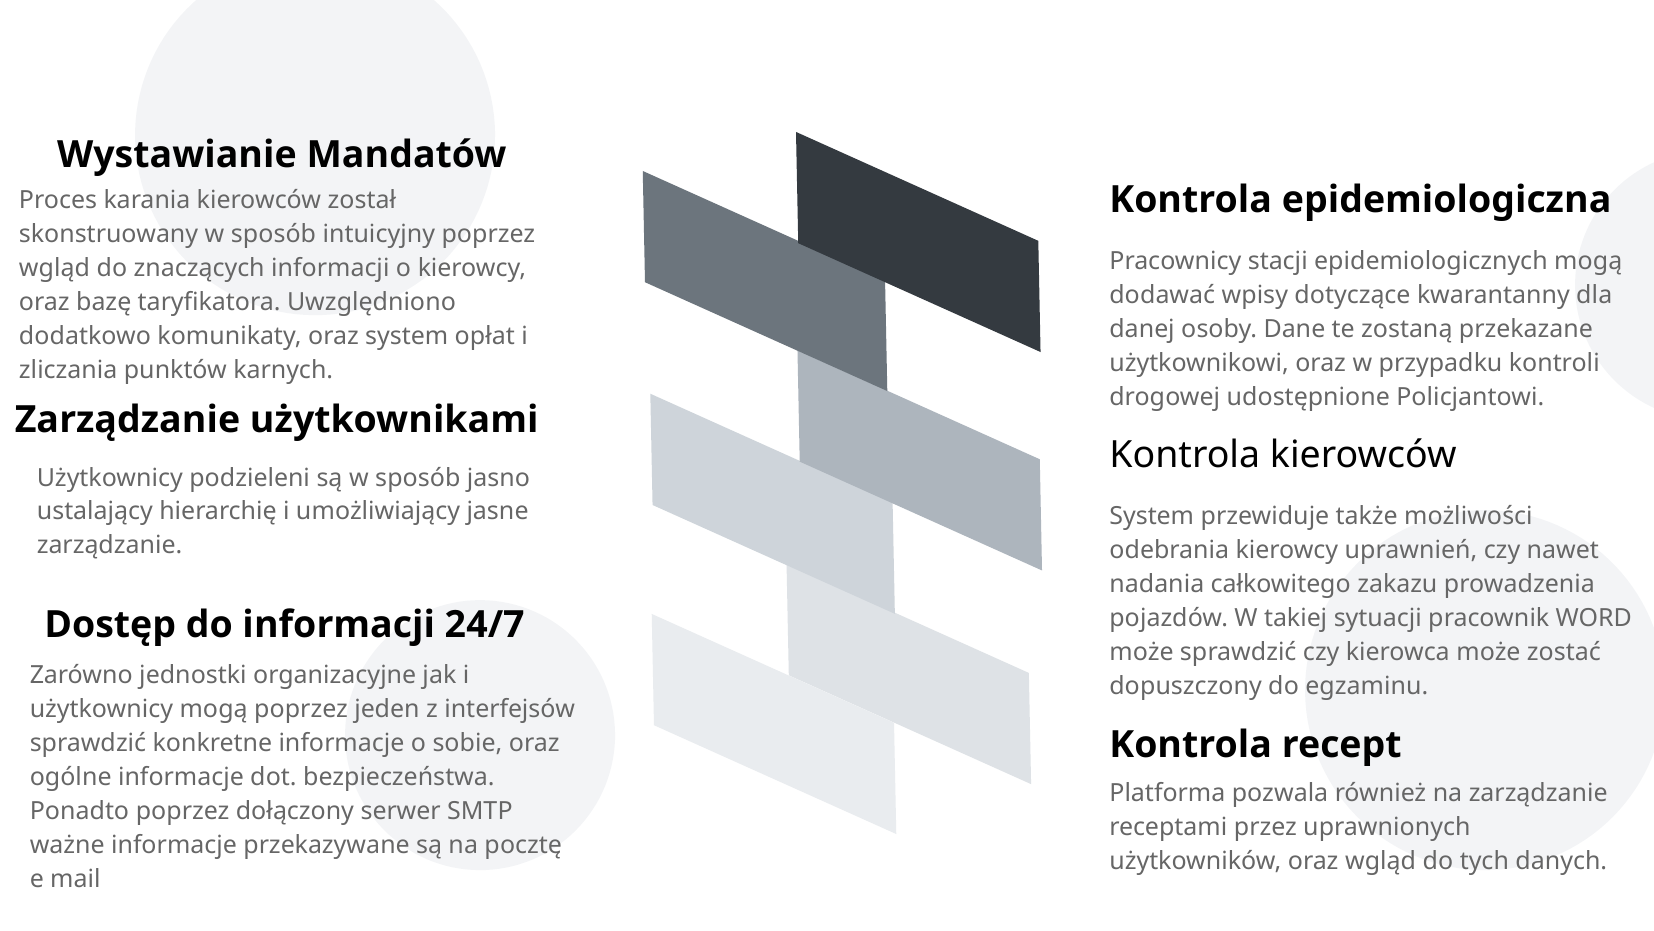

Wystawianie Mandatów
Kontrola epidemiologiczna
Proces karania kierowców został skonstruowany w sposób intuicyjny poprzez wgląd do znaczących informacji o kierowcy, oraz bazę taryfikatora. Uwzględniono dodatkowo komunikaty, oraz system opłat i zliczania punktów karnych.
Pracownicy stacji epidemiologicznych mogą dodawać wpisy dotyczące kwarantanny dla danej osoby. Dane te zostaną przekazane użytkownikowi, oraz w przypadku kontroli drogowej udostępnione Policjantowi.
Zarządzanie użytkownikami
Kontrola kierowców
Użytkownicy podzieleni są w sposób jasno ustalający hierarchię i umożliwiający jasne zarządzanie.
System przewiduje także możliwości odebrania kierowcy uprawnień, czy nawet nadania całkowitego zakazu prowadzenia pojazdów. W takiej sytuacji pracownik WORD może sprawdzić czy kierowca może zostać dopuszczony do egzaminu.
Dostęp do informacji 24/7
Zarówno jednostki organizacyjne jak i użytkownicy mogą poprzez jeden z interfejsów sprawdzić konkretne informacje o sobie, oraz ogólne informacje dot. bezpieczeństwa. Ponadto poprzez dołączony serwer SMTP ważne informacje przekazywane są na pocztę e mail
Kontrola recept
Platforma pozwala również na zarządzanie receptami przez uprawnionych użytkowników, oraz wgląd do tych danych.